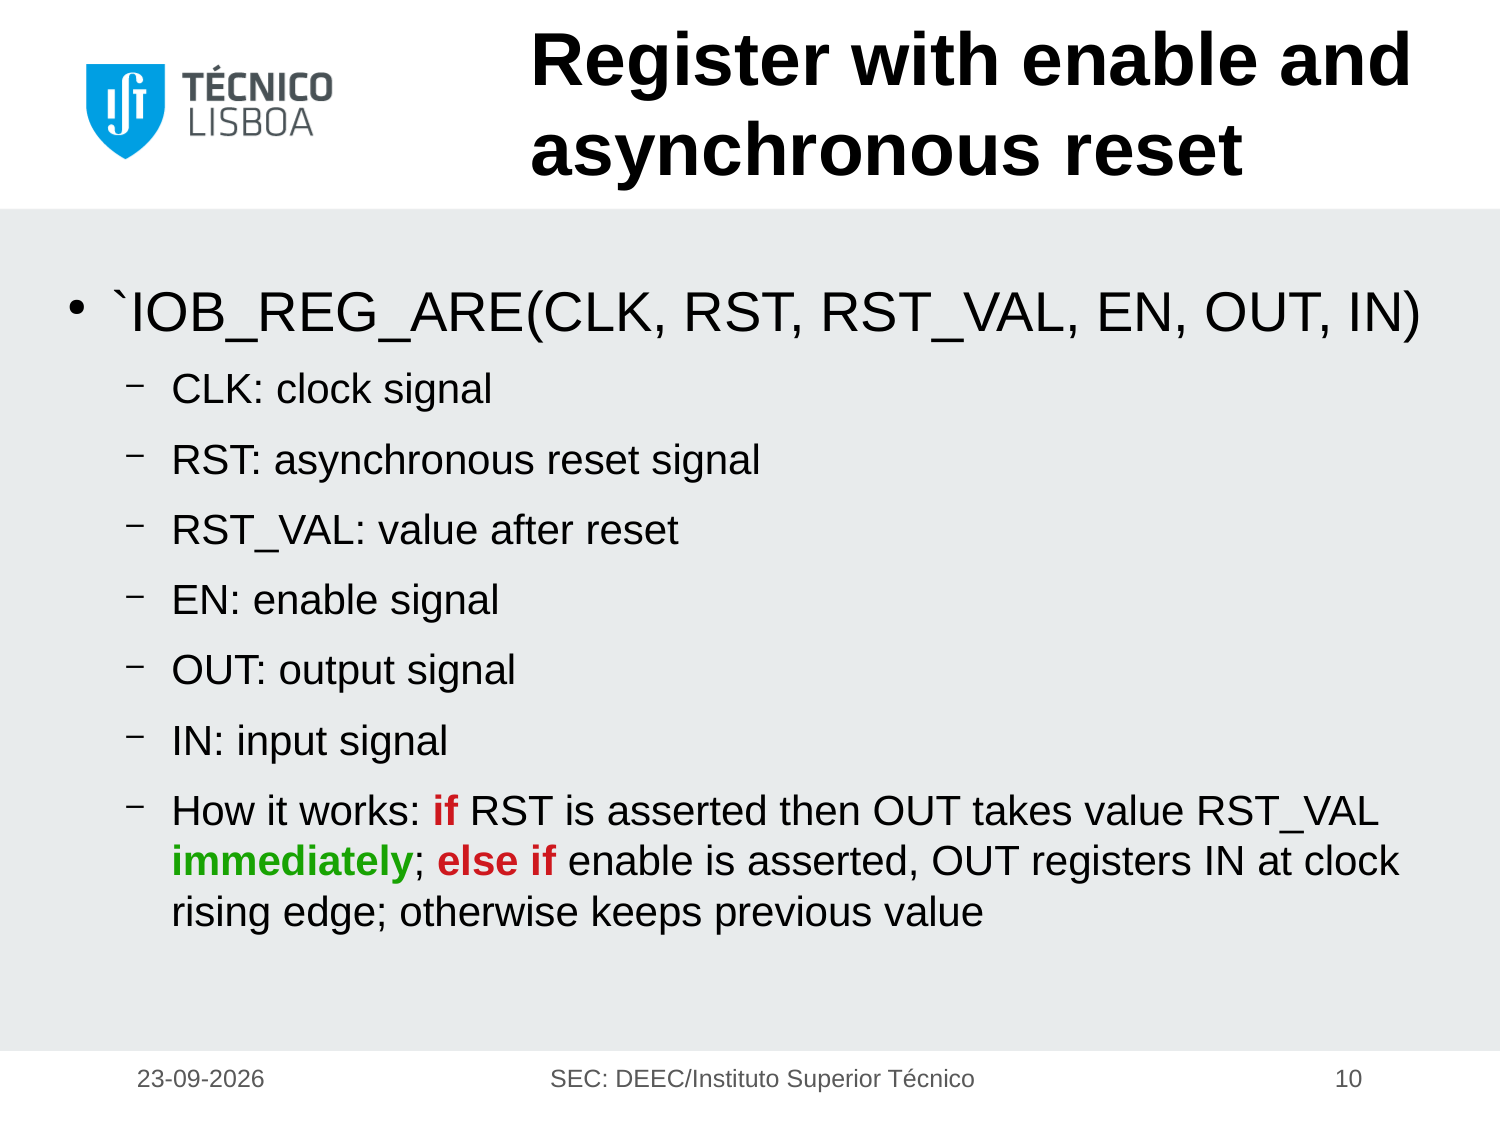

# Register with enable and asynchronous reset
`IOB_REG_ARE(CLK, RST, RST_VAL, EN, OUT, IN)
CLK: clock signal
RST: asynchronous reset signal
RST_VAL: value after reset
EN: enable signal
OUT: output signal
IN: input signal
How it works: if RST is asserted then OUT takes value RST_VAL immediately; else if enable is asserted, OUT registers IN at clock rising edge; otherwise keeps previous value
10